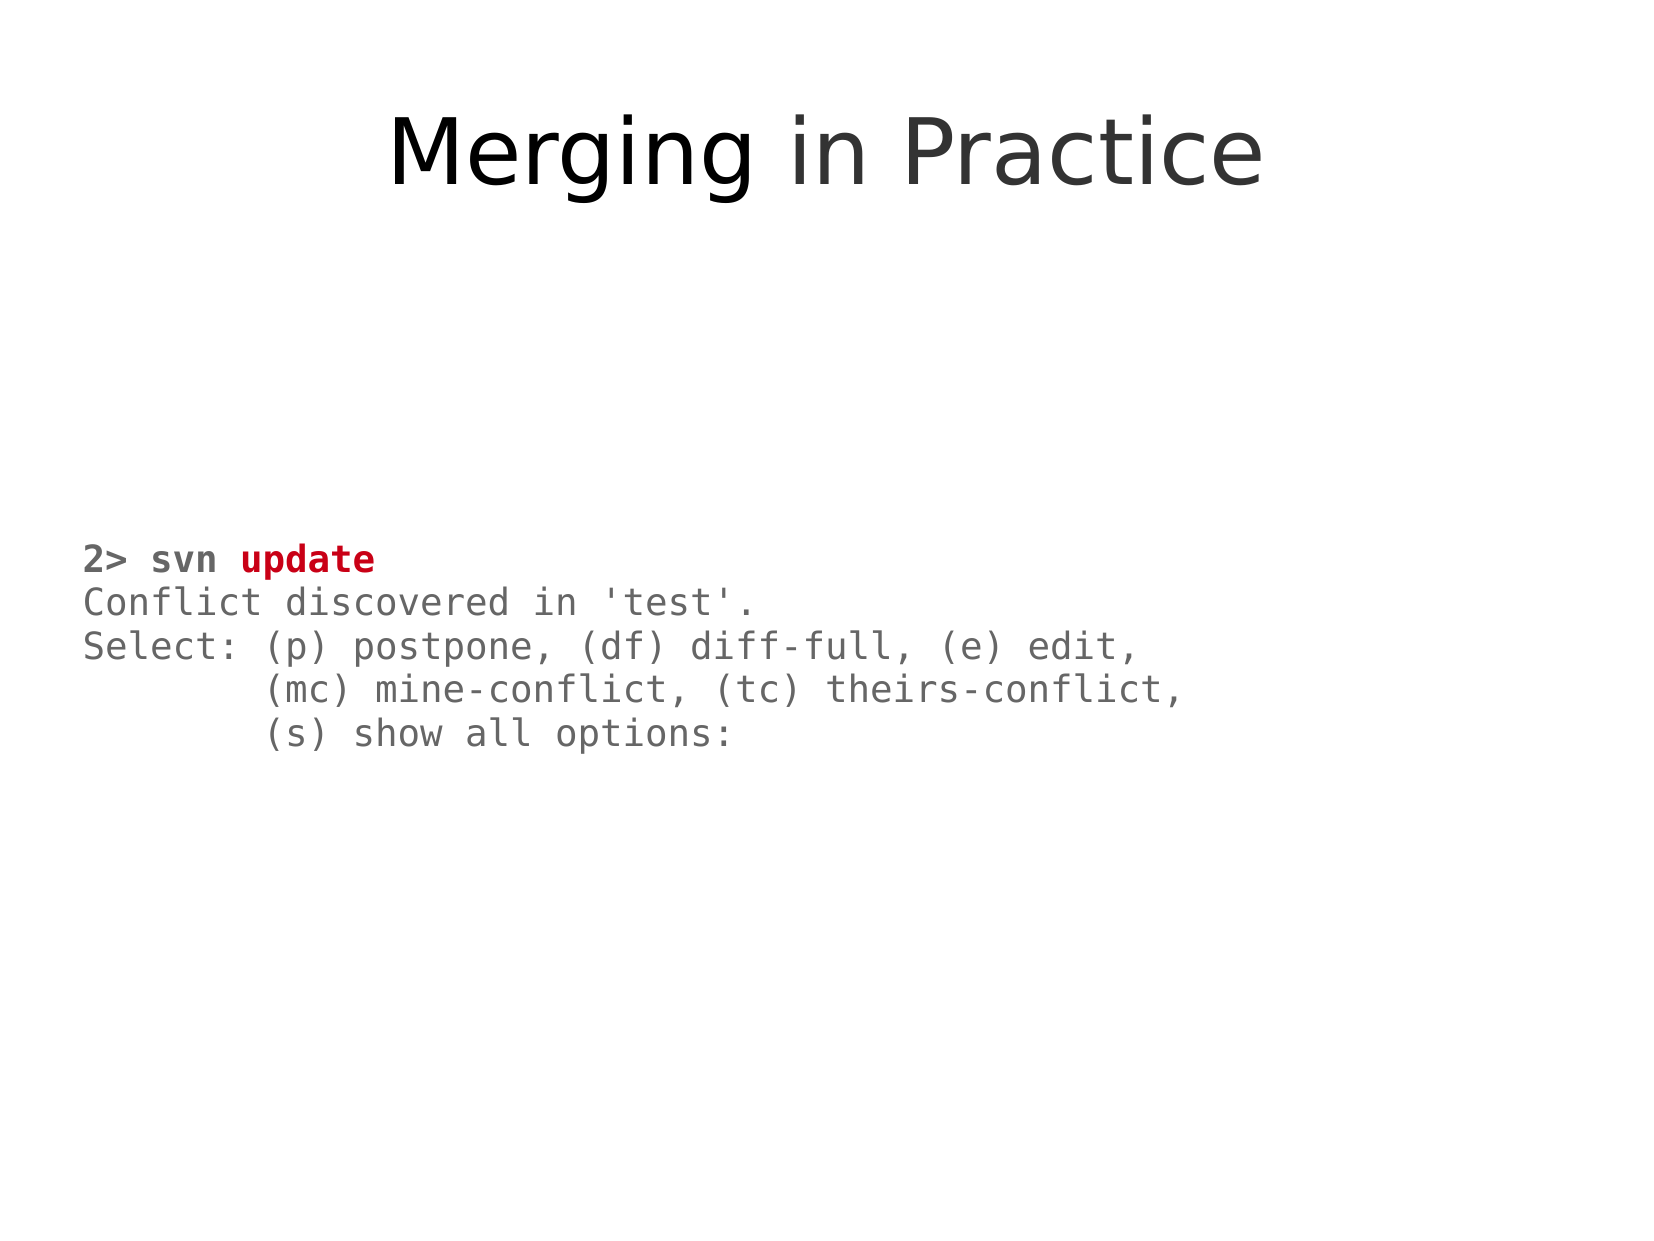

# Merging in Practice
2> svn update
Conflict discovered in 'test'.
Select: (p) postpone, (df) diff-full, (e) edit,
 (mc) mine-conflict, (tc) theirs-conflict,
 (s) show all options: